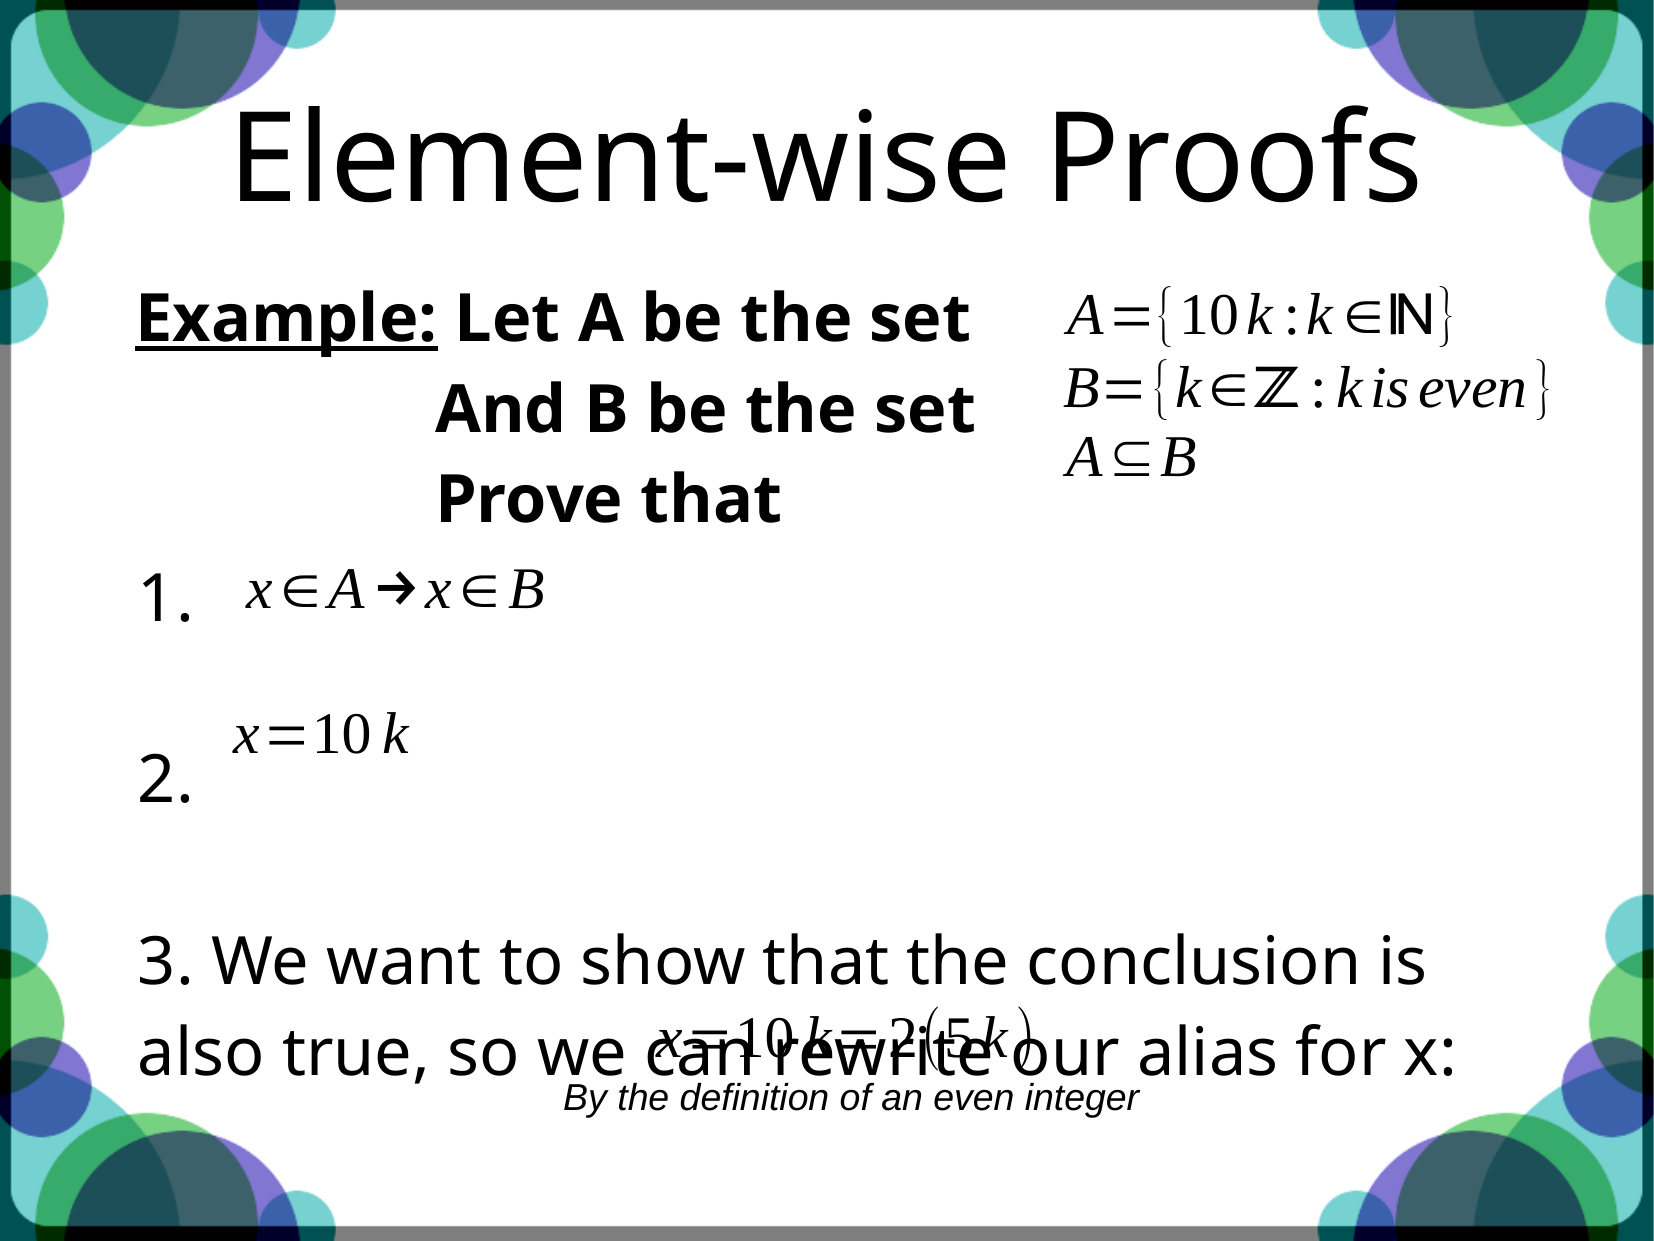

# Element-wise Proofs
Example: Let A be the set
				And B be the set
				Prove that
1.
2.
3. We want to show that the conclusion is also true, so we can rewrite our alias for x:
By the definition of an even integer